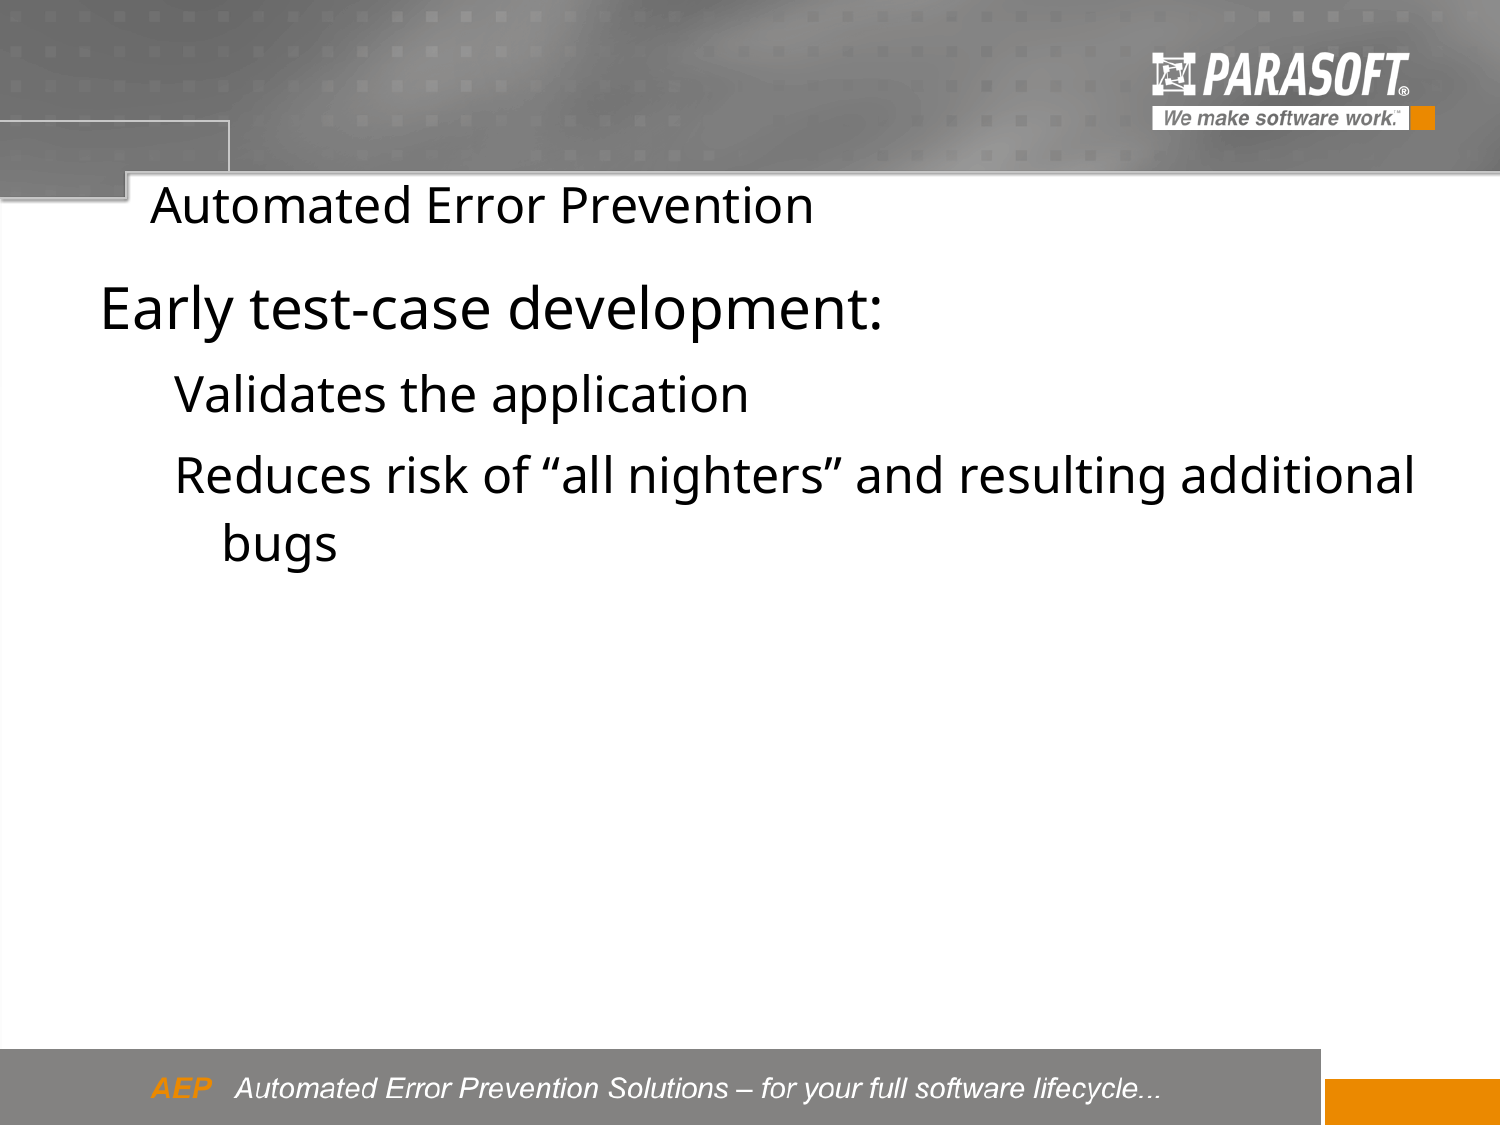

# Automated Error Prevention
Early test-case development:
Validates the application
Reduces risk of “all nighters” and resulting additional bugs